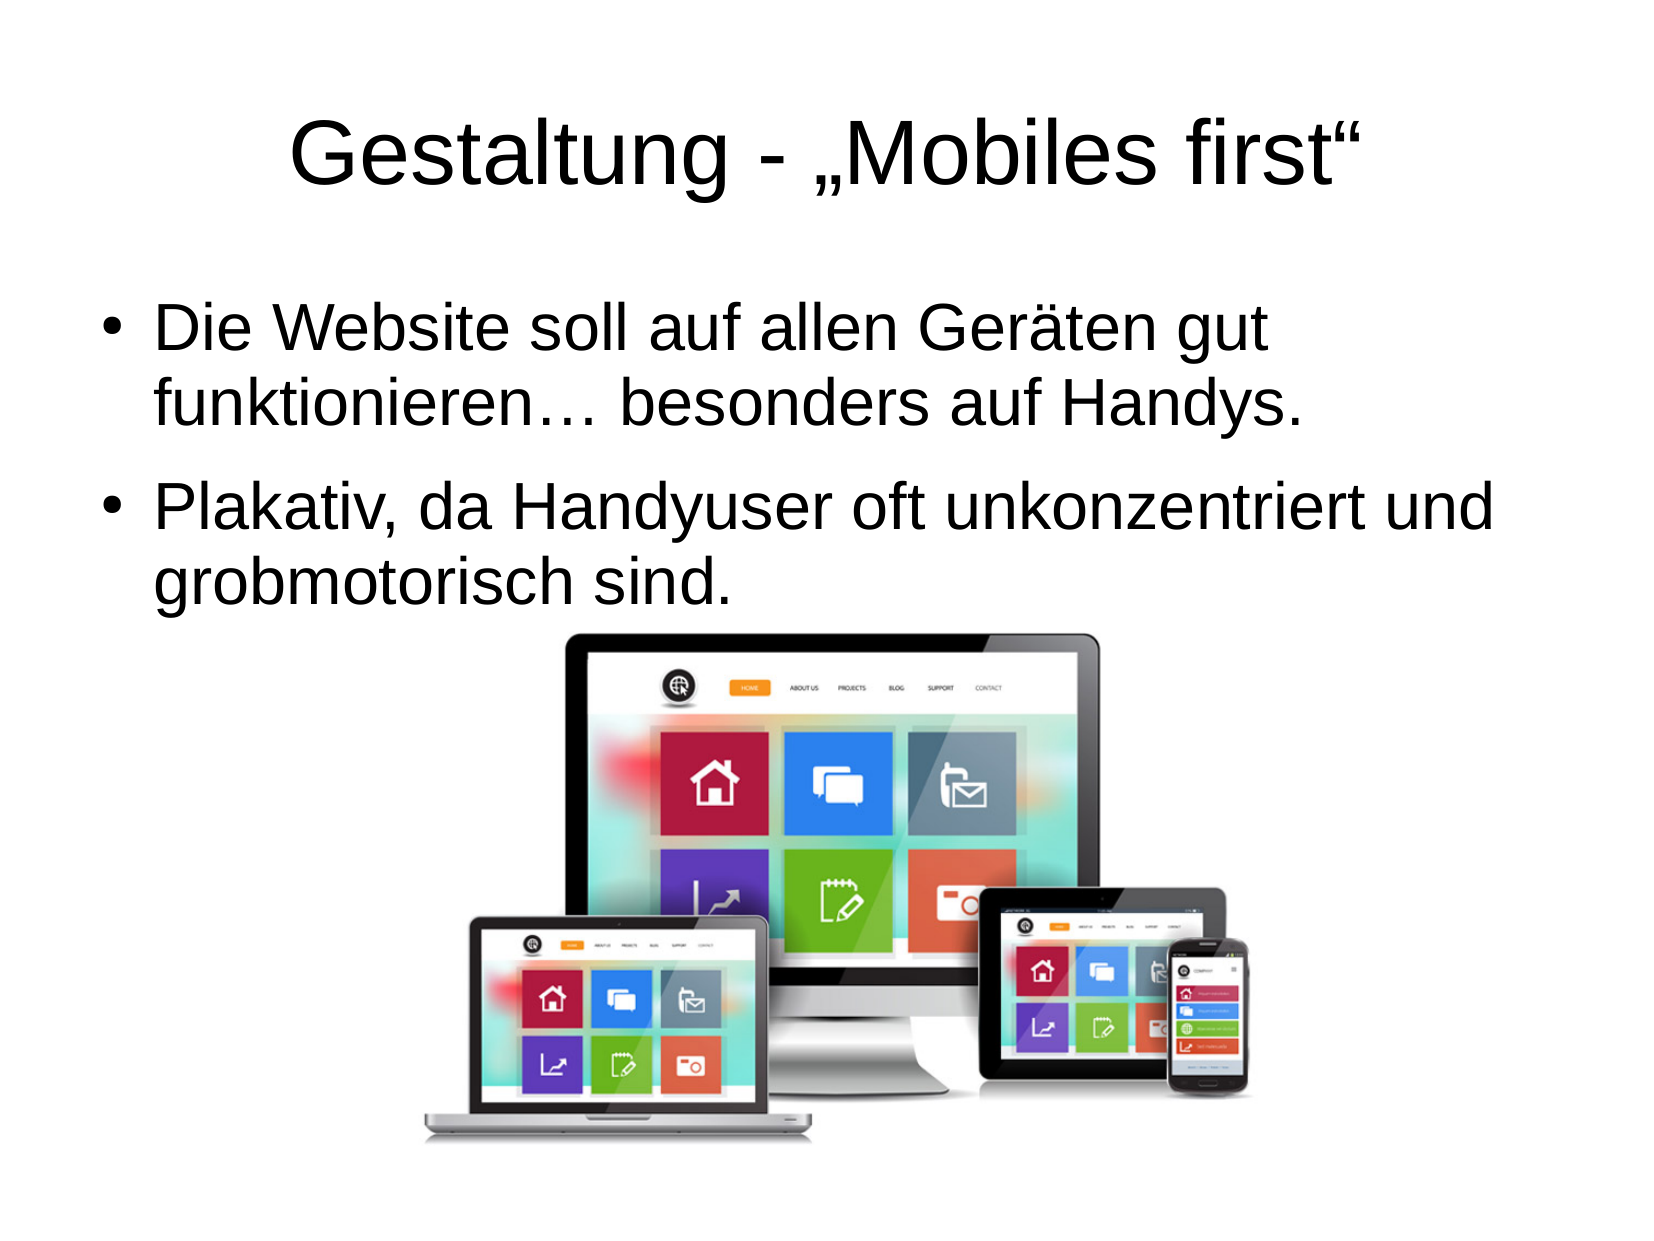

# Gestaltung - „Mobiles first“
Die Website soll auf allen Geräten gut funktionieren… besonders auf Handys.
Plakativ, da Handyuser oft unkonzentriert und grobmotorisch sind.